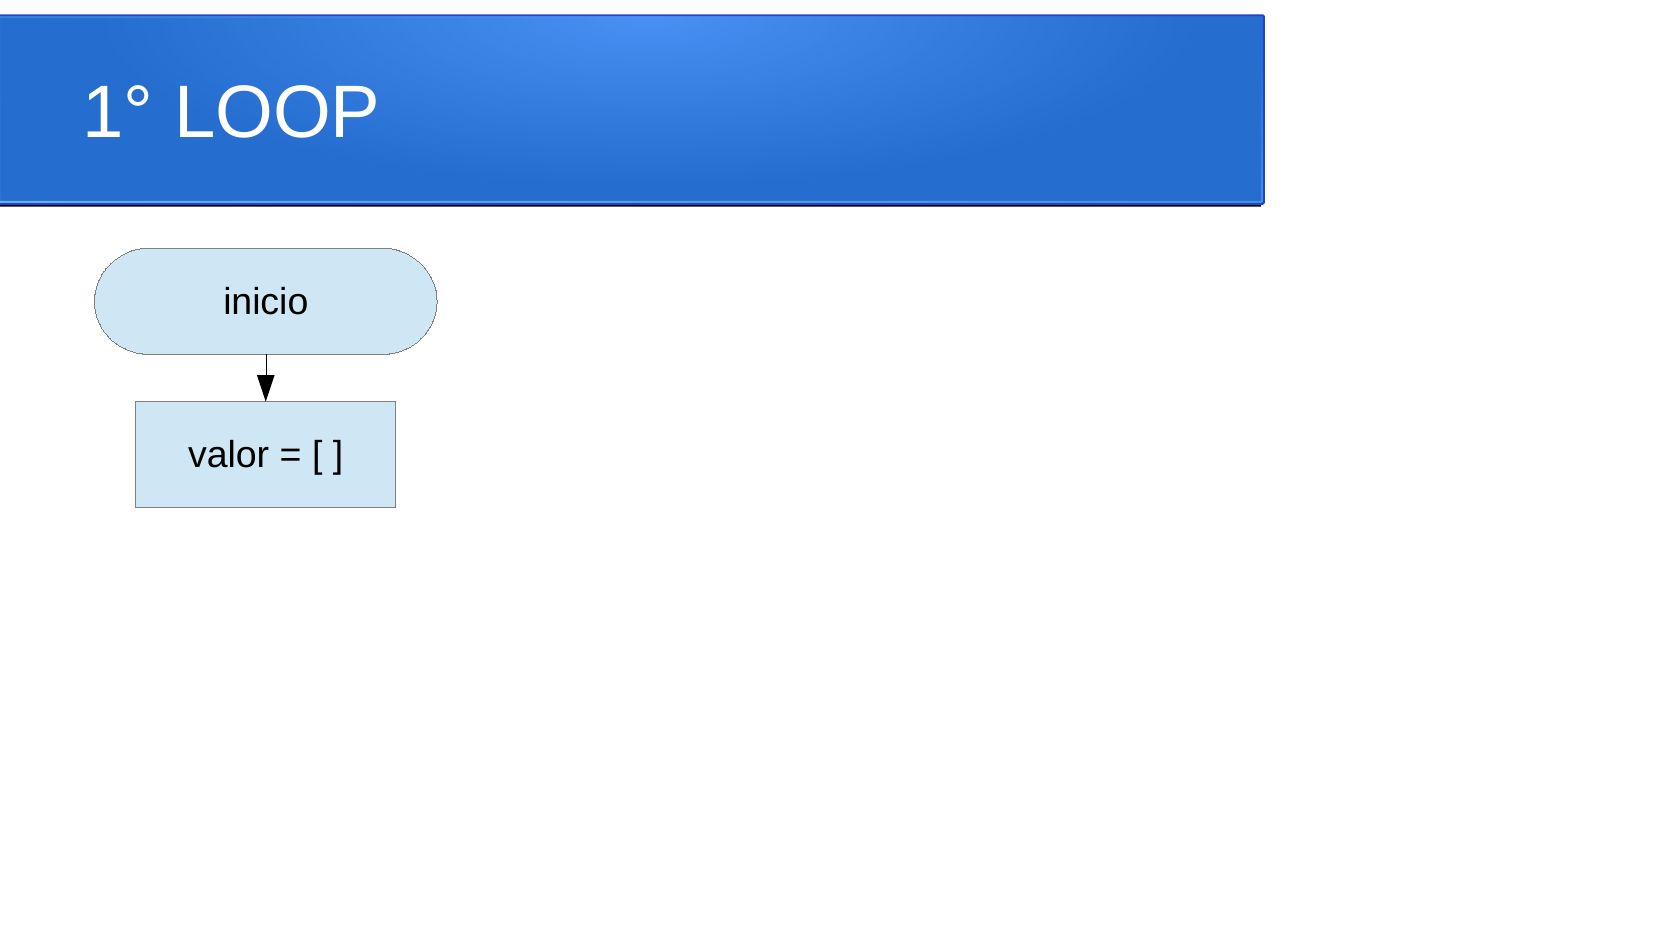

# 1° LOOP
inicio
valor = [ ]